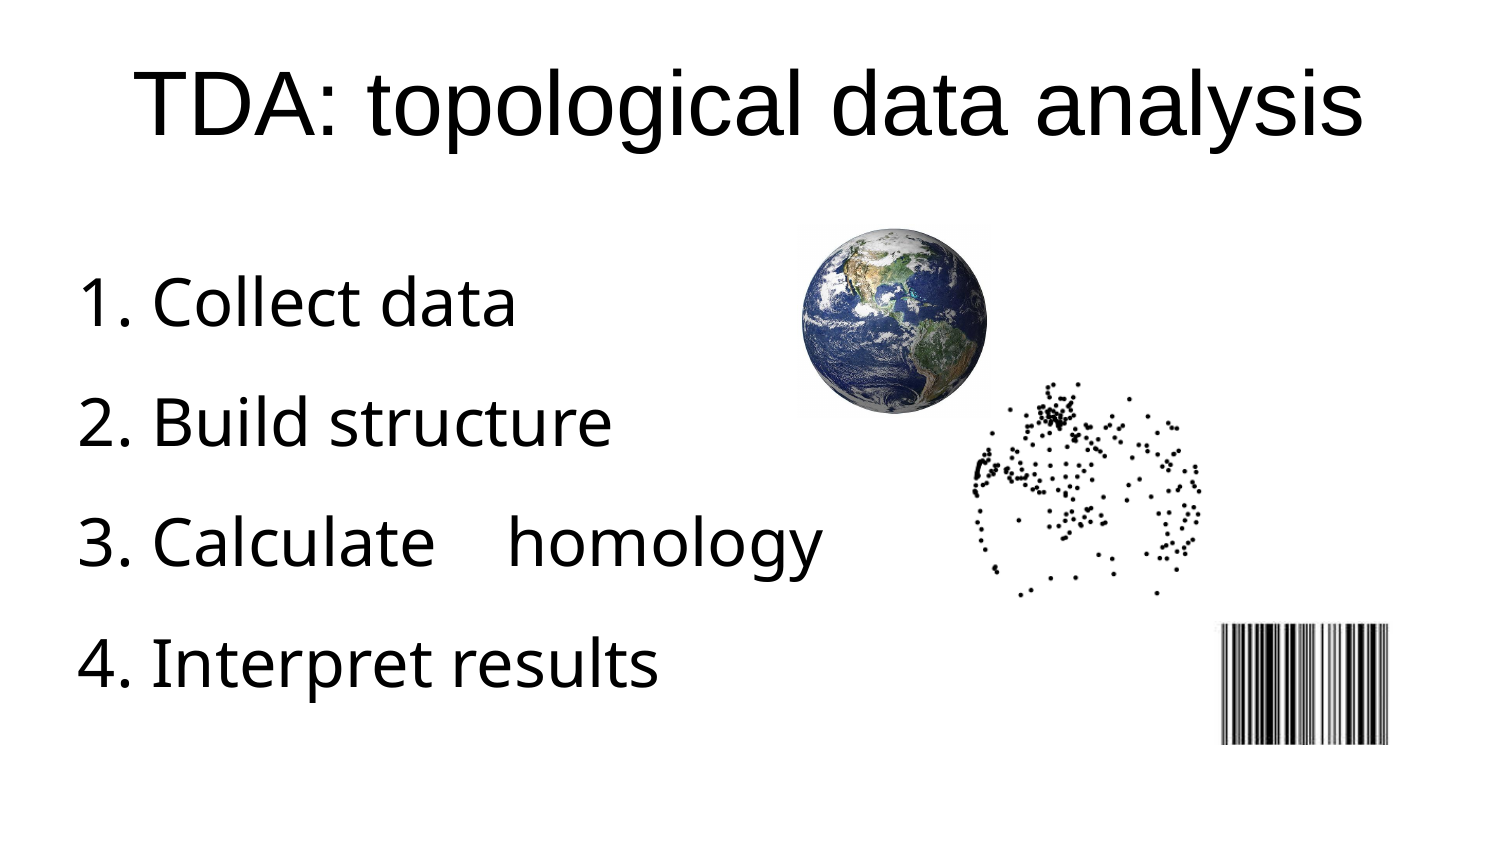

TDA: topological data analysis
# Collect data
 Build structure
 Calculate	homology
 Interpret results